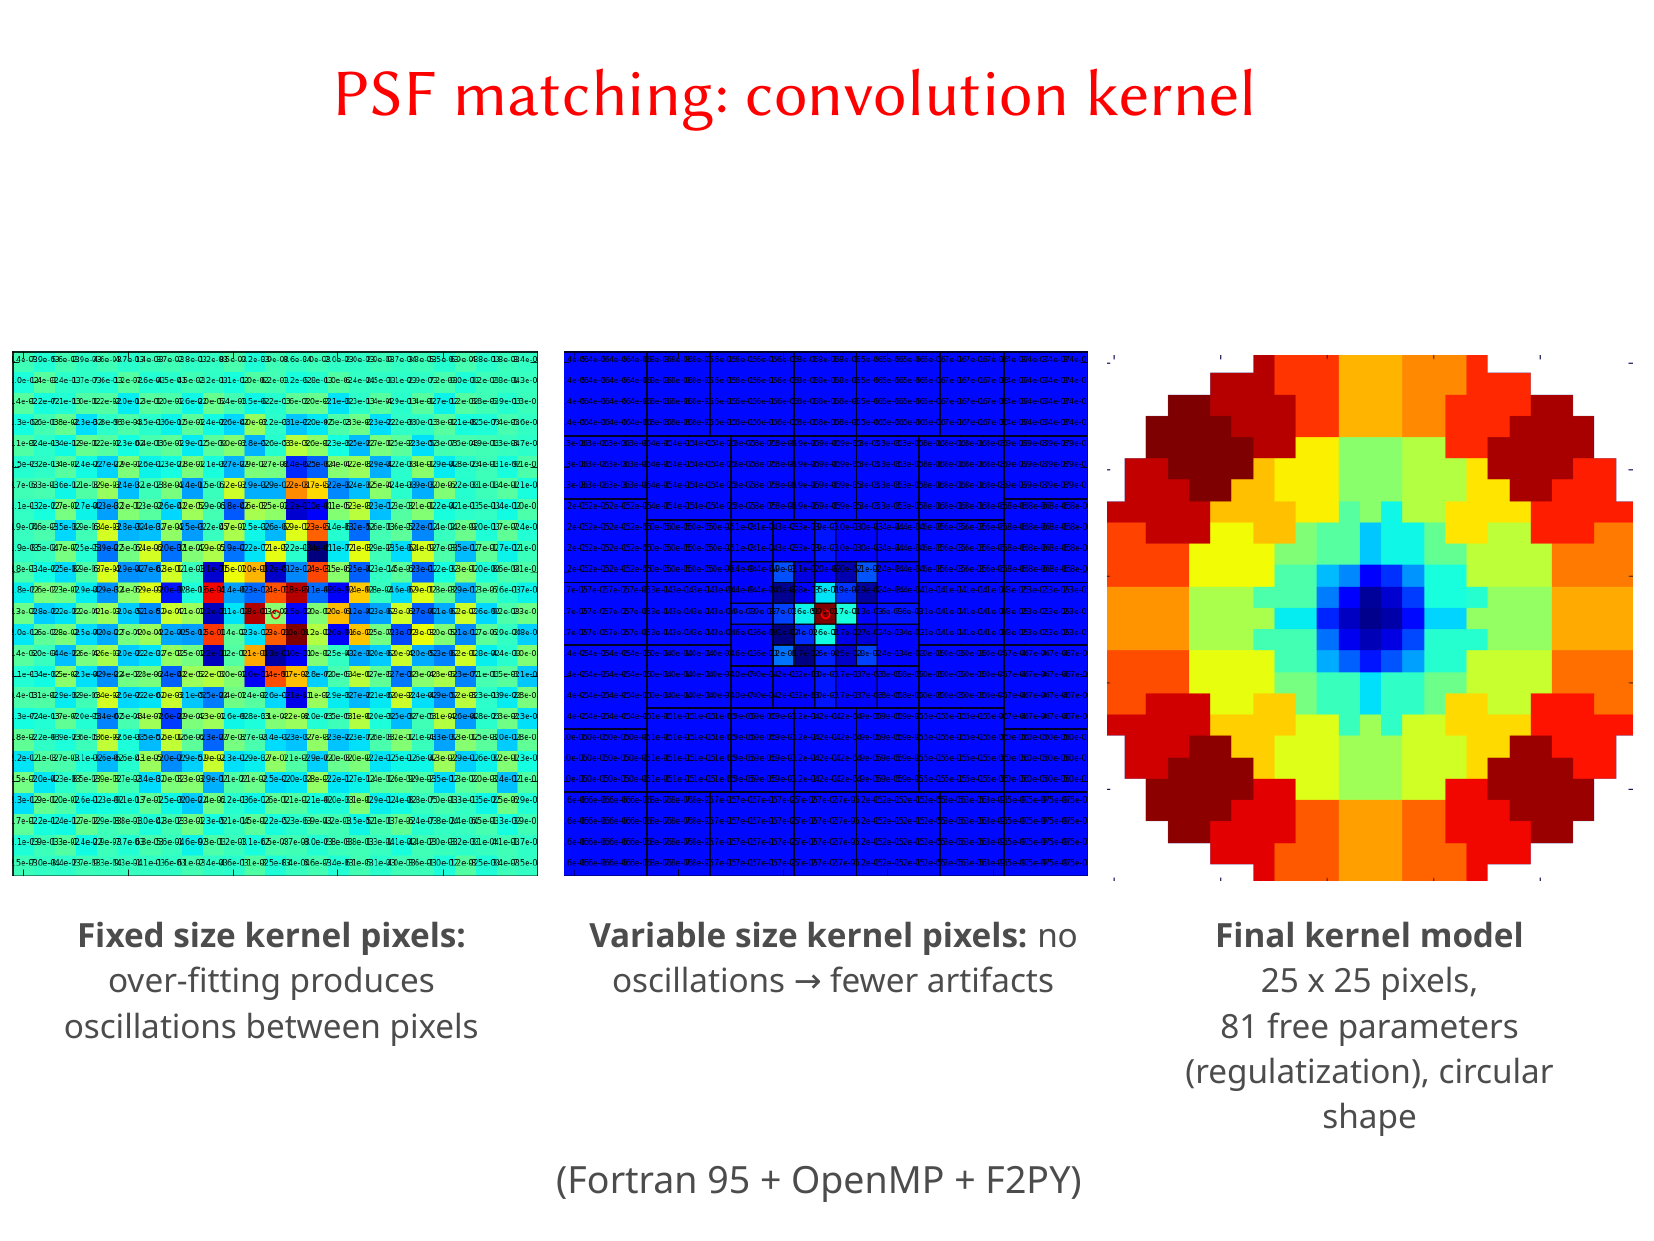

PSF matching: convolution kernel
Fixed size kernel pixels: over-fitting produces oscillations between pixels
Variable size kernel pixels: no oscillations → fewer artifacts
Final kernel model
25 x 25 pixels,
81 free parameters (regulatization), circular shape
 (Fortran 95 + OpenMP + F2PY)